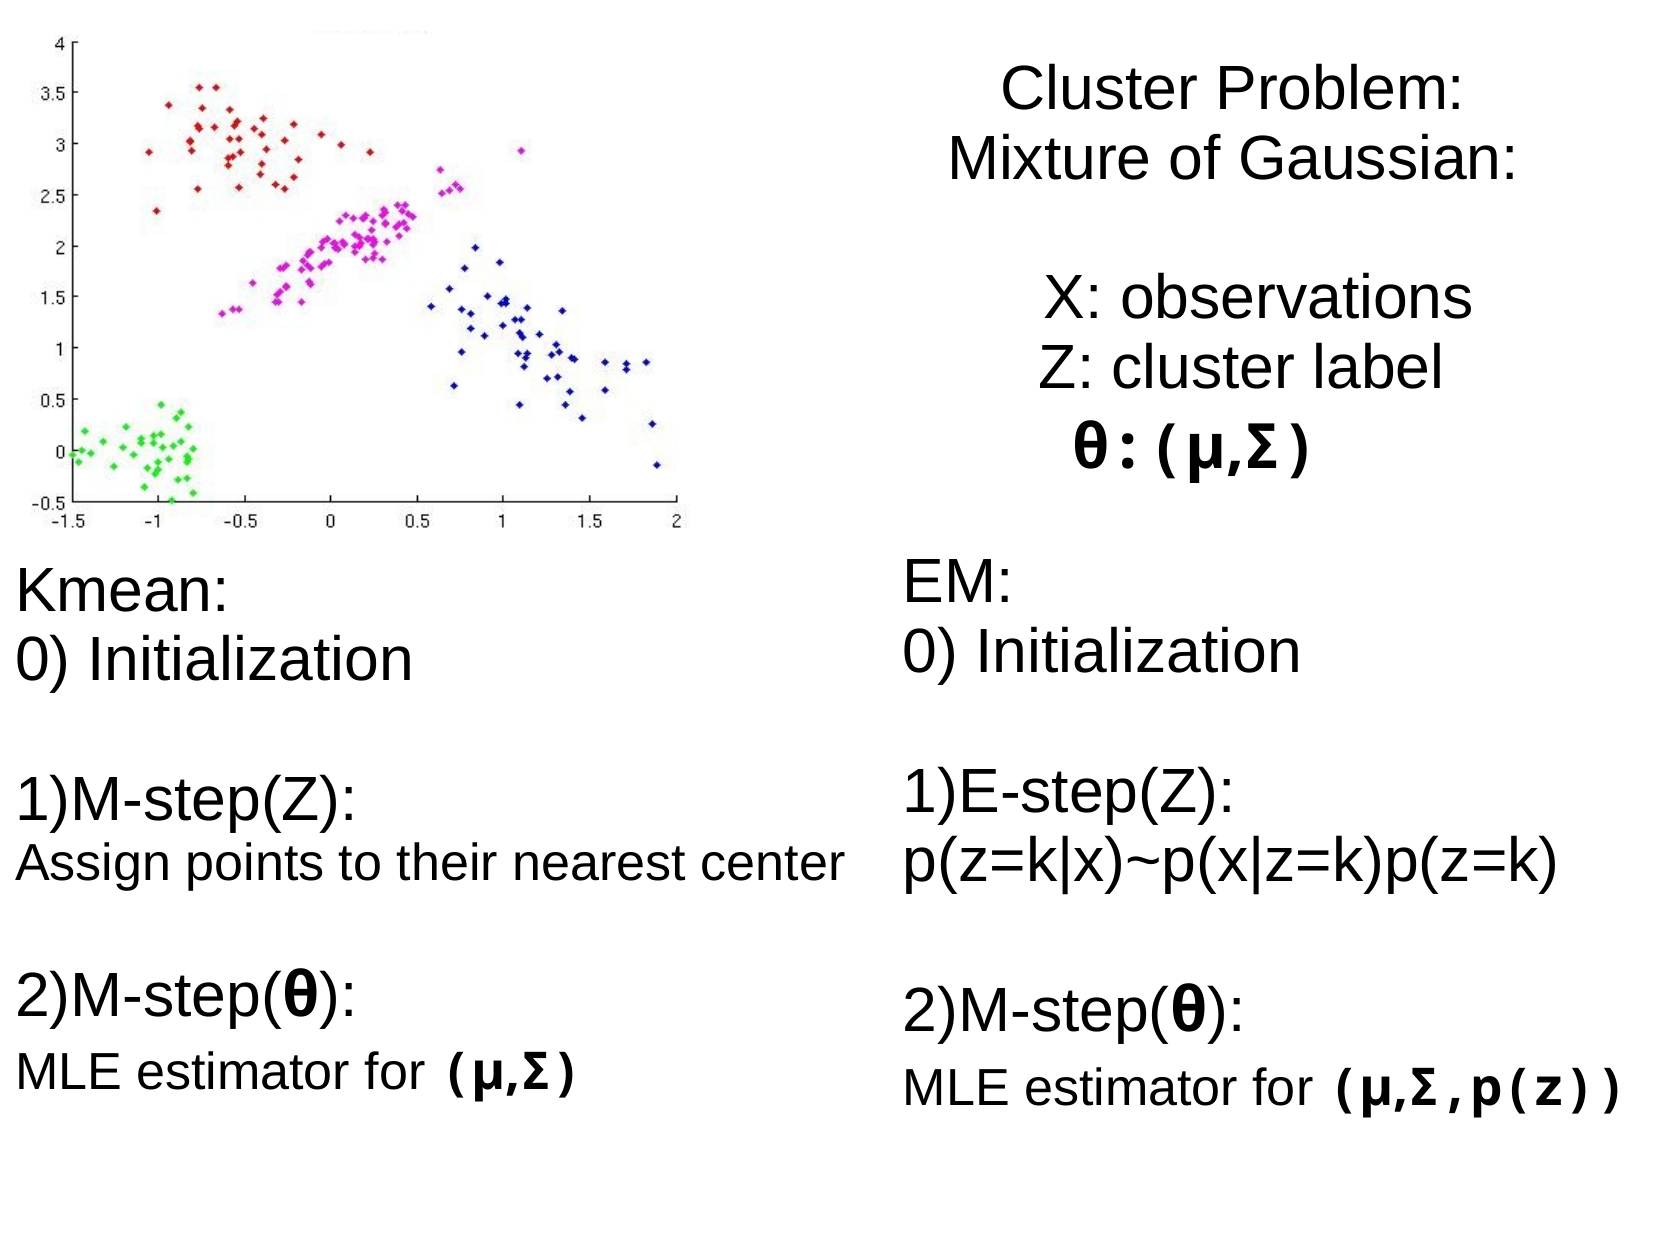

Cluster Problem:
Mixture of Gaussian:
 X: observations
 Z: cluster label
 θ:(μ,Σ)
EM:
0) Initialization
1)E-step(Z):
p(z=k|x)~p(x|z=k)p(z=k)
2)M-step(θ):
MLE estimator for (μ,Σ,p(z))
Kmean:
0) Initialization
1)M-step(Z):
Assign points to their nearest center
2)M-step(θ):
MLE estimator for (μ,Σ)